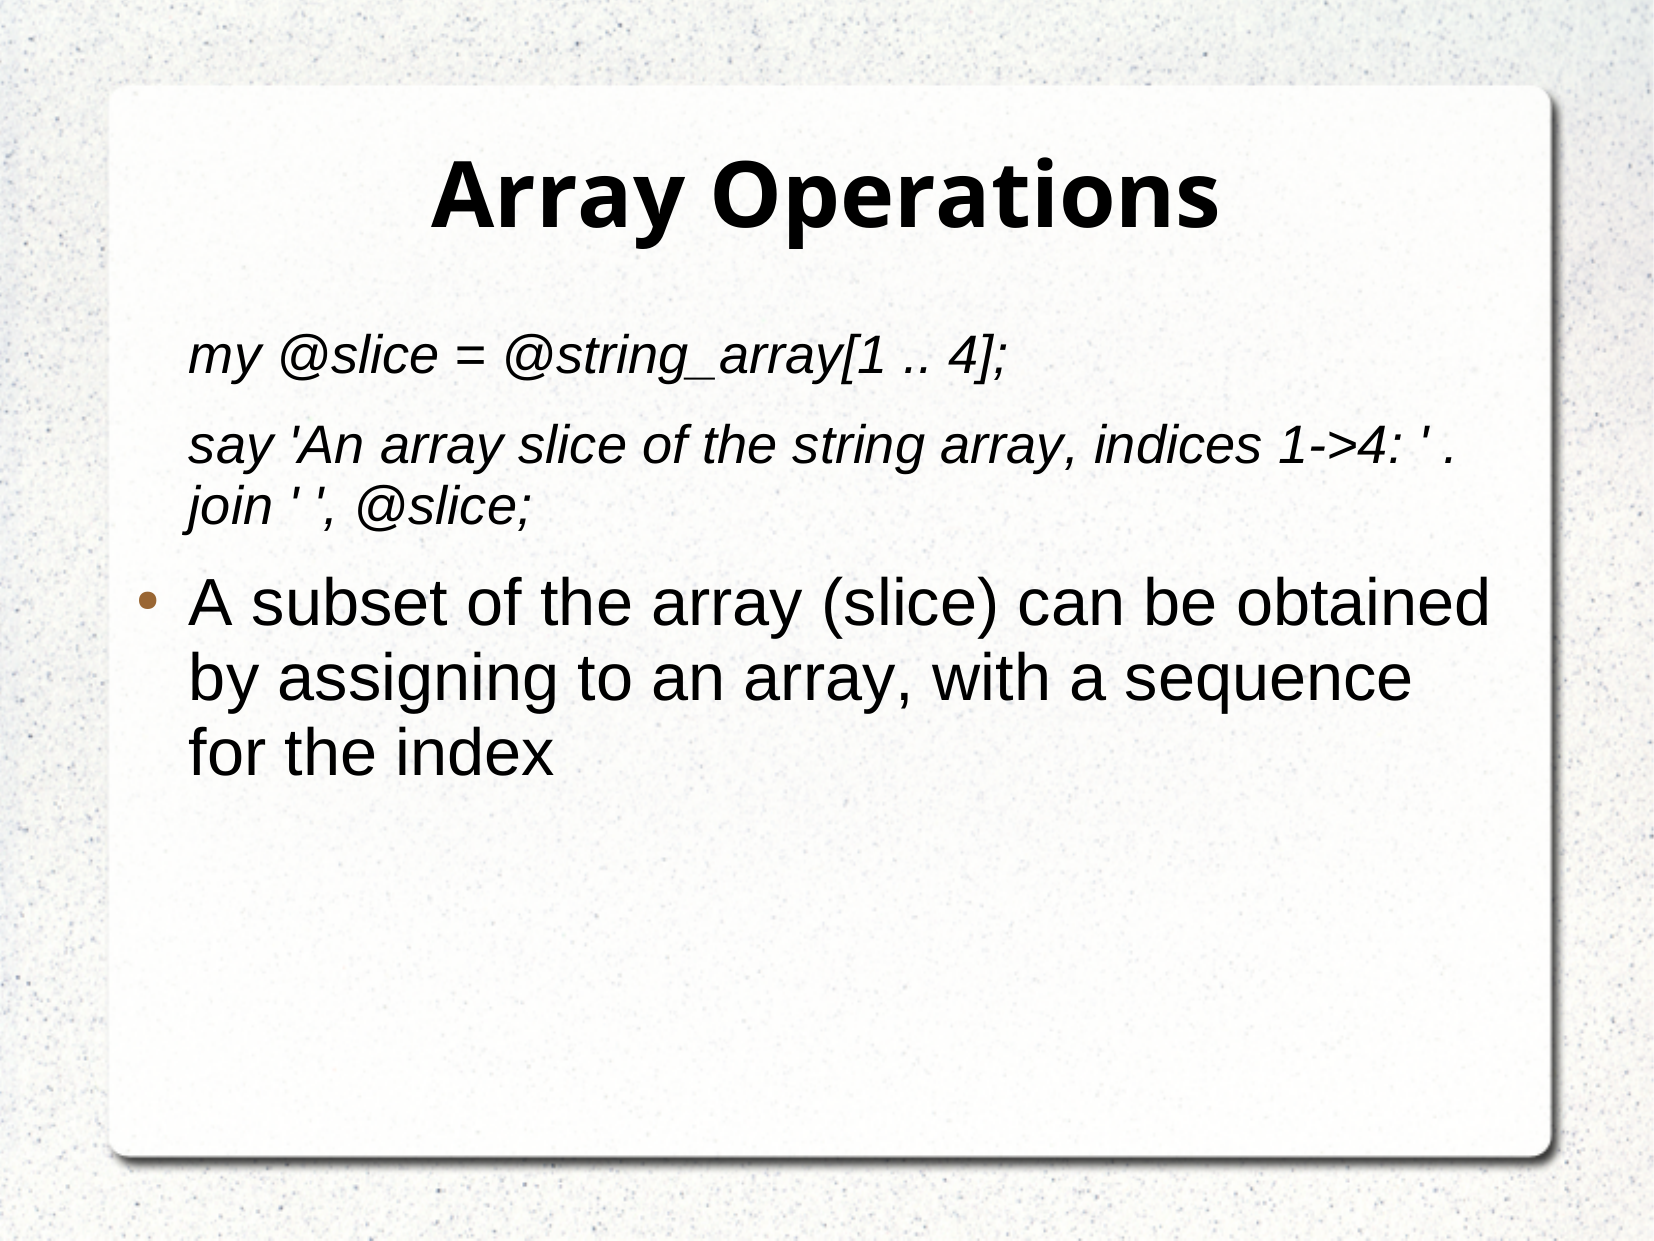

# Array Operations
my @slice = @string_array[1 .. 4];
say 'An array slice of the string array, indices 1->4: ' . join ' ', @slice;
A subset of the array (slice) can be obtained by assigning to an array, with a sequence for the index